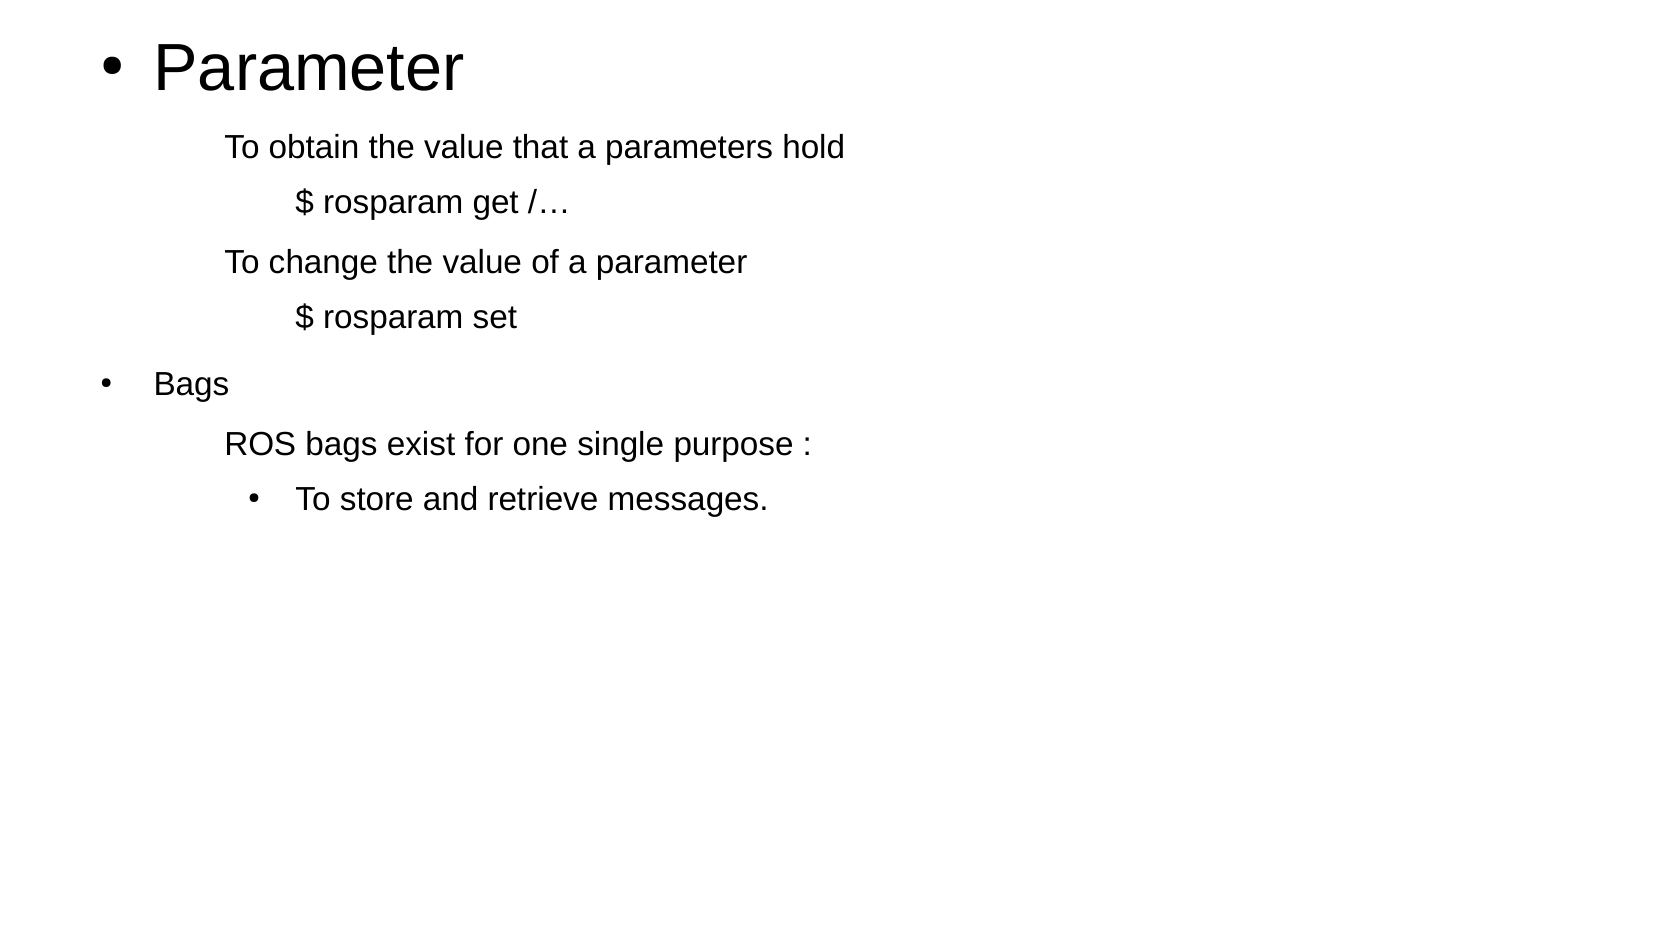

# Parameter
To obtain the value that a parameters hold
$ rosparam get /…
To change the value of a parameter
$ rosparam set
Bags
ROS bags exist for one single purpose :
To store and retrieve messages.